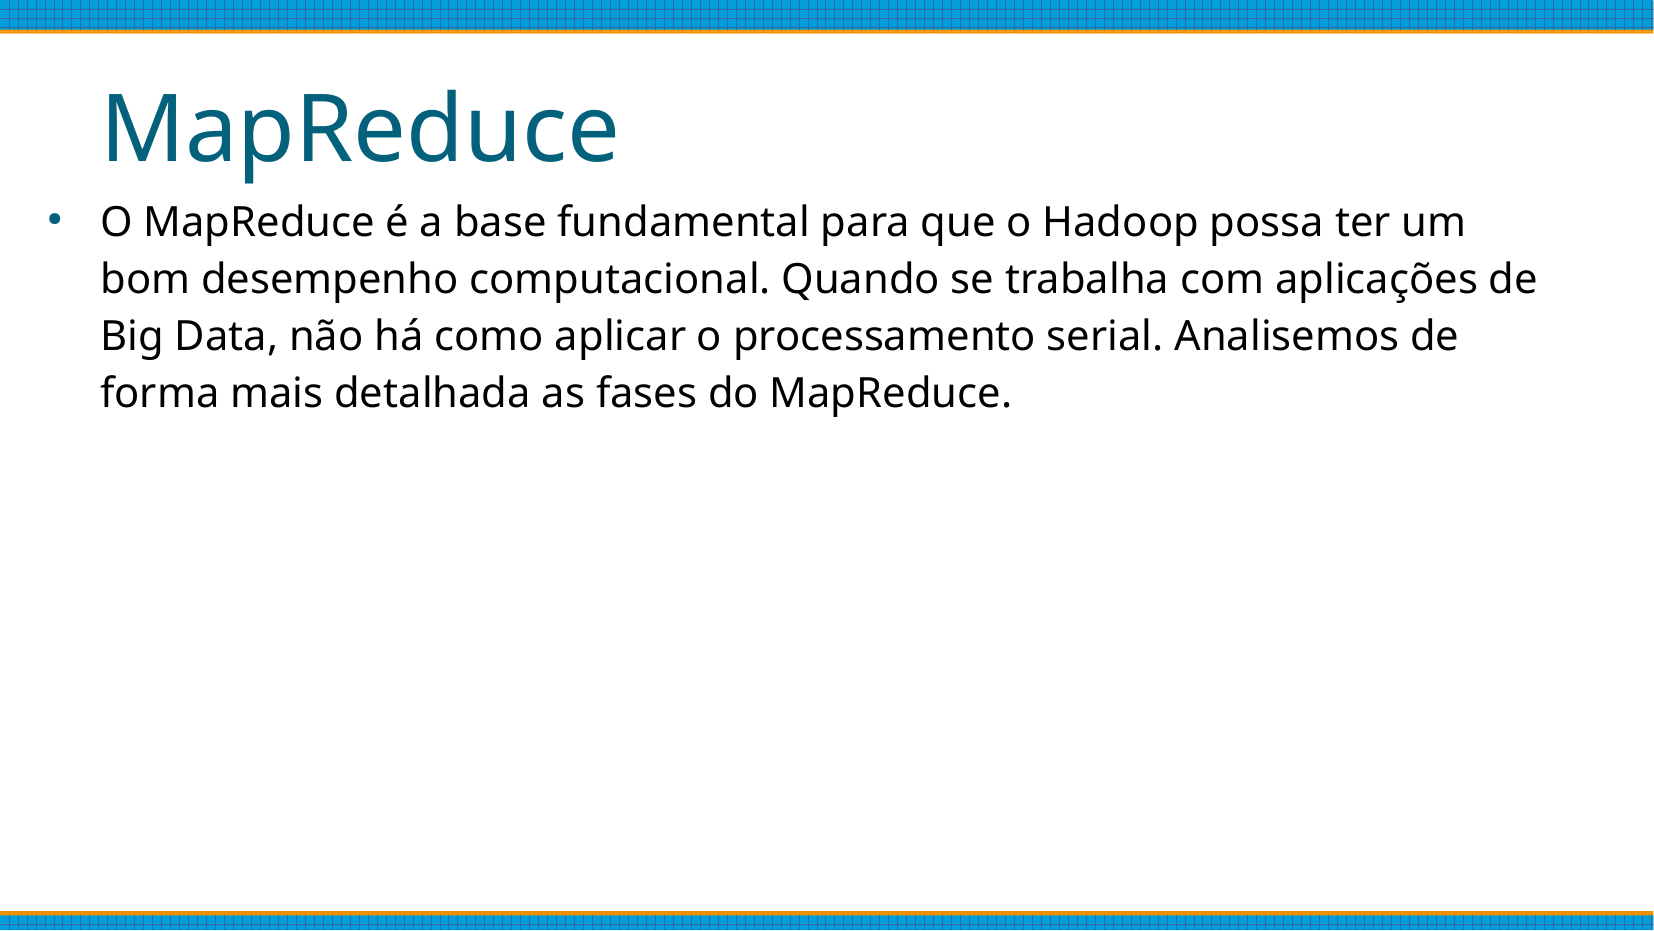

# MapReduce
O MapReduce é a base fundamental para que o Hadoop possa ter um bom desempenho computacional. Quando se trabalha com aplicações de Big Data, não há como aplicar o processamento serial. Analisemos de forma mais detalhada as fases do MapReduce.